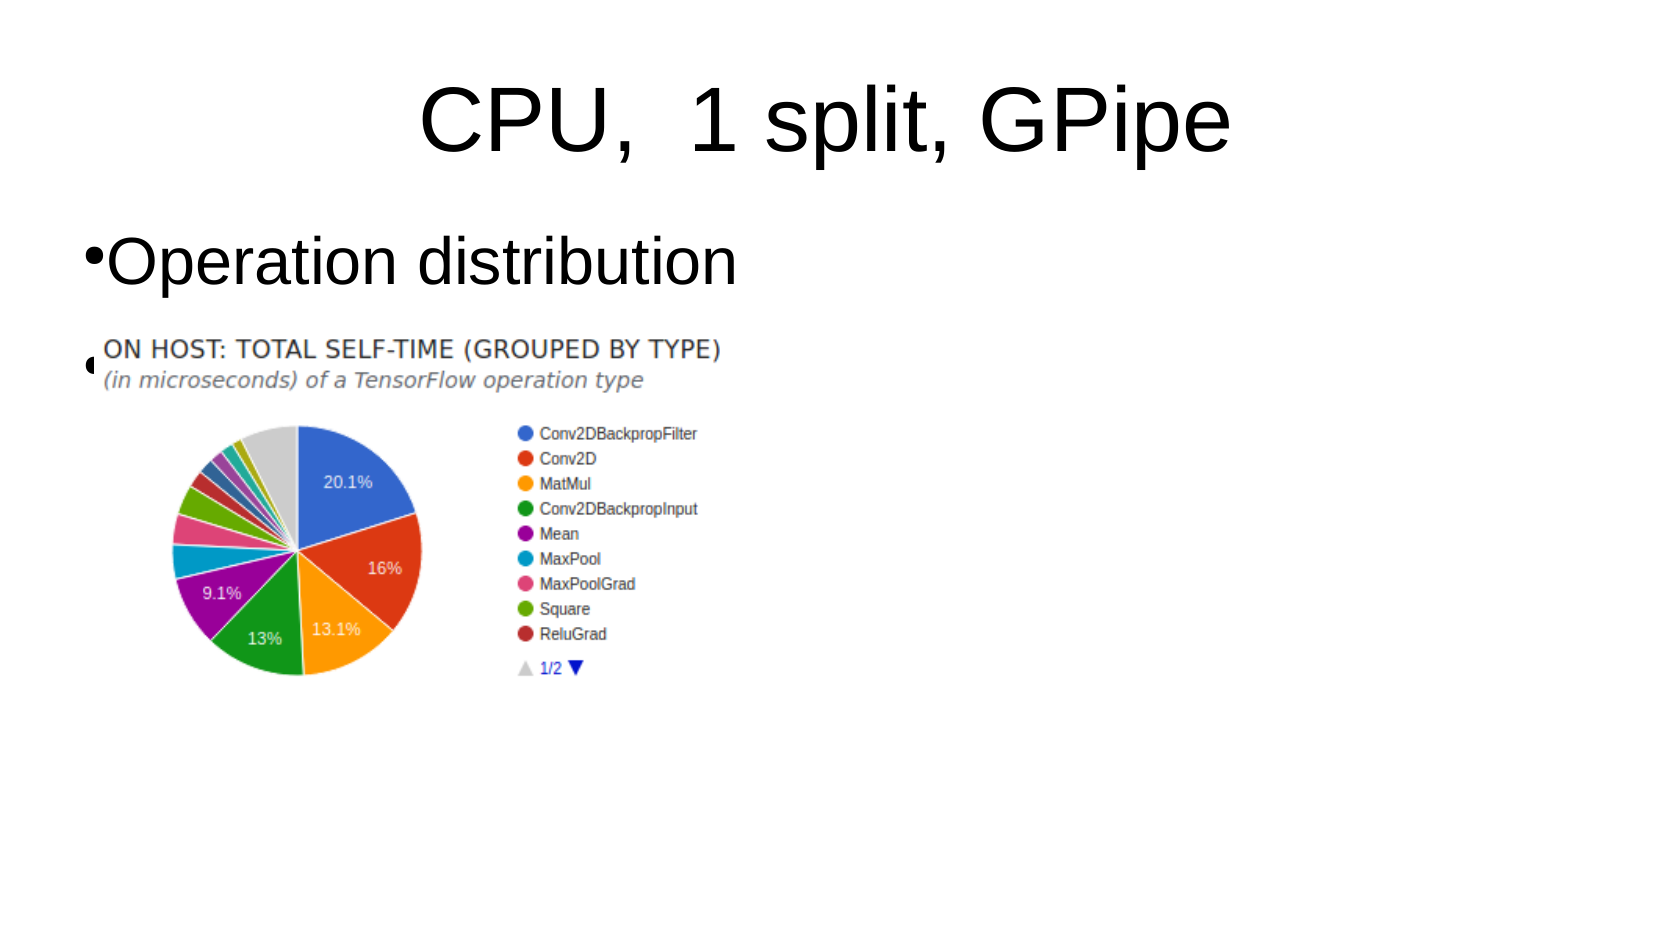

# CPU, 1 split, GPipe
Operation distribution